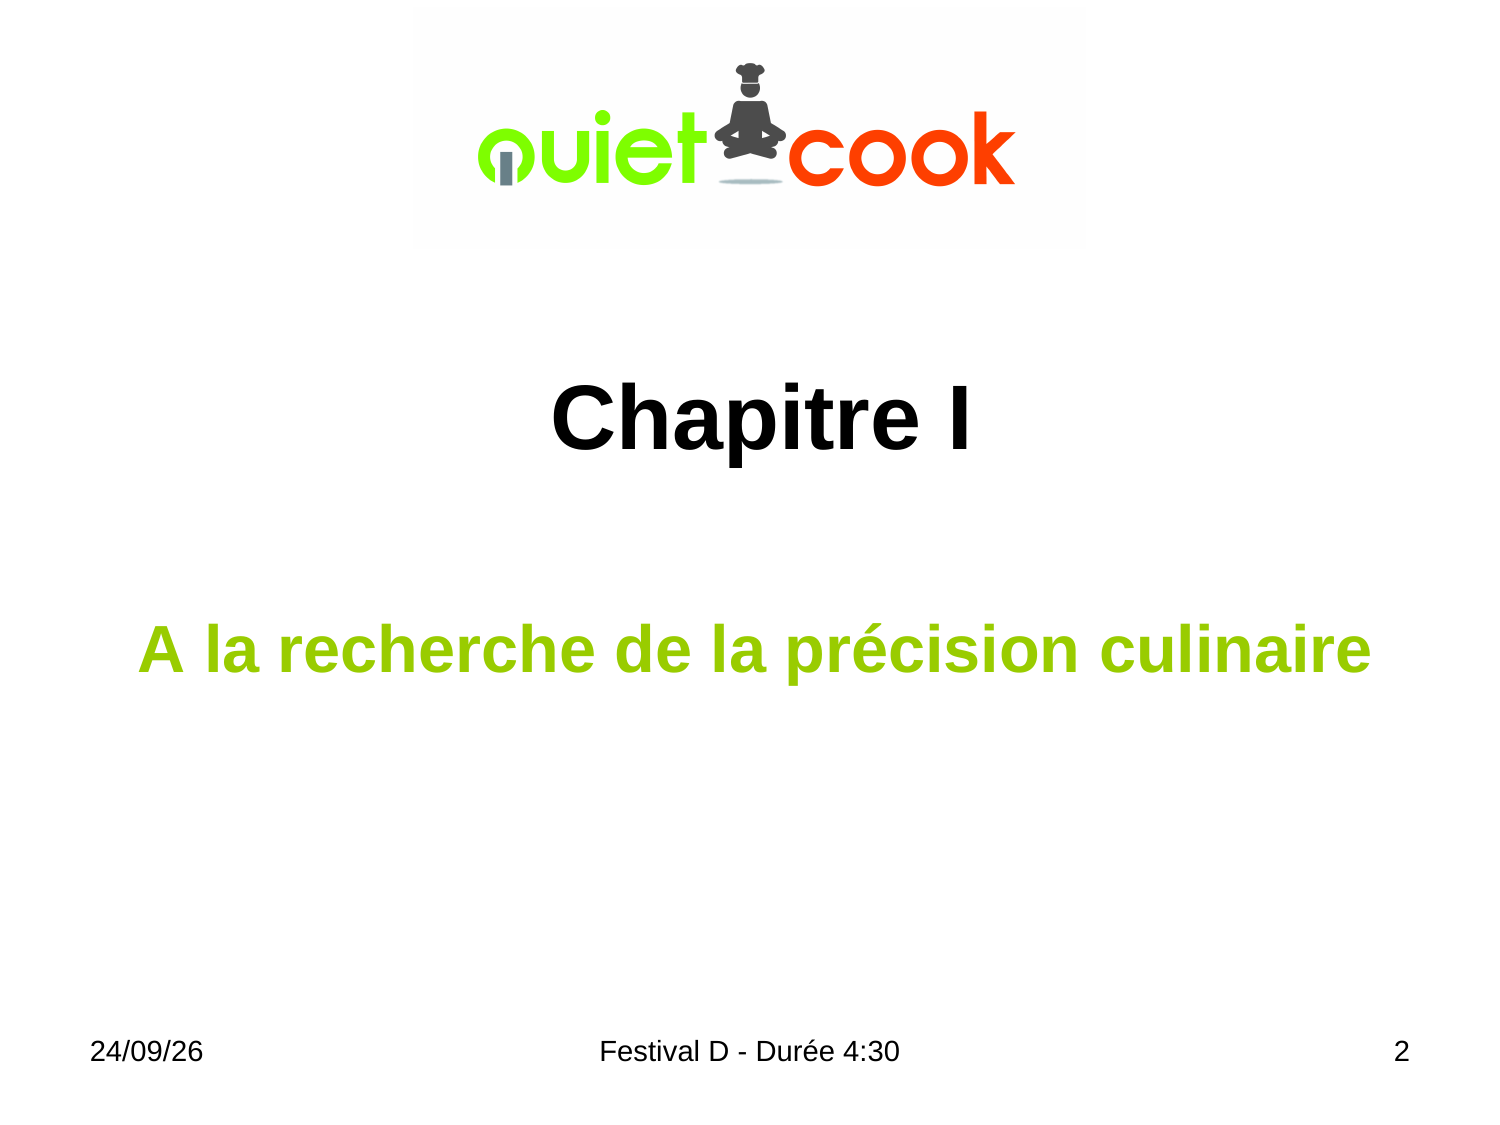

Chapitre I
A la recherche de la précision culinaire
Festival D - Durée 4:30
2